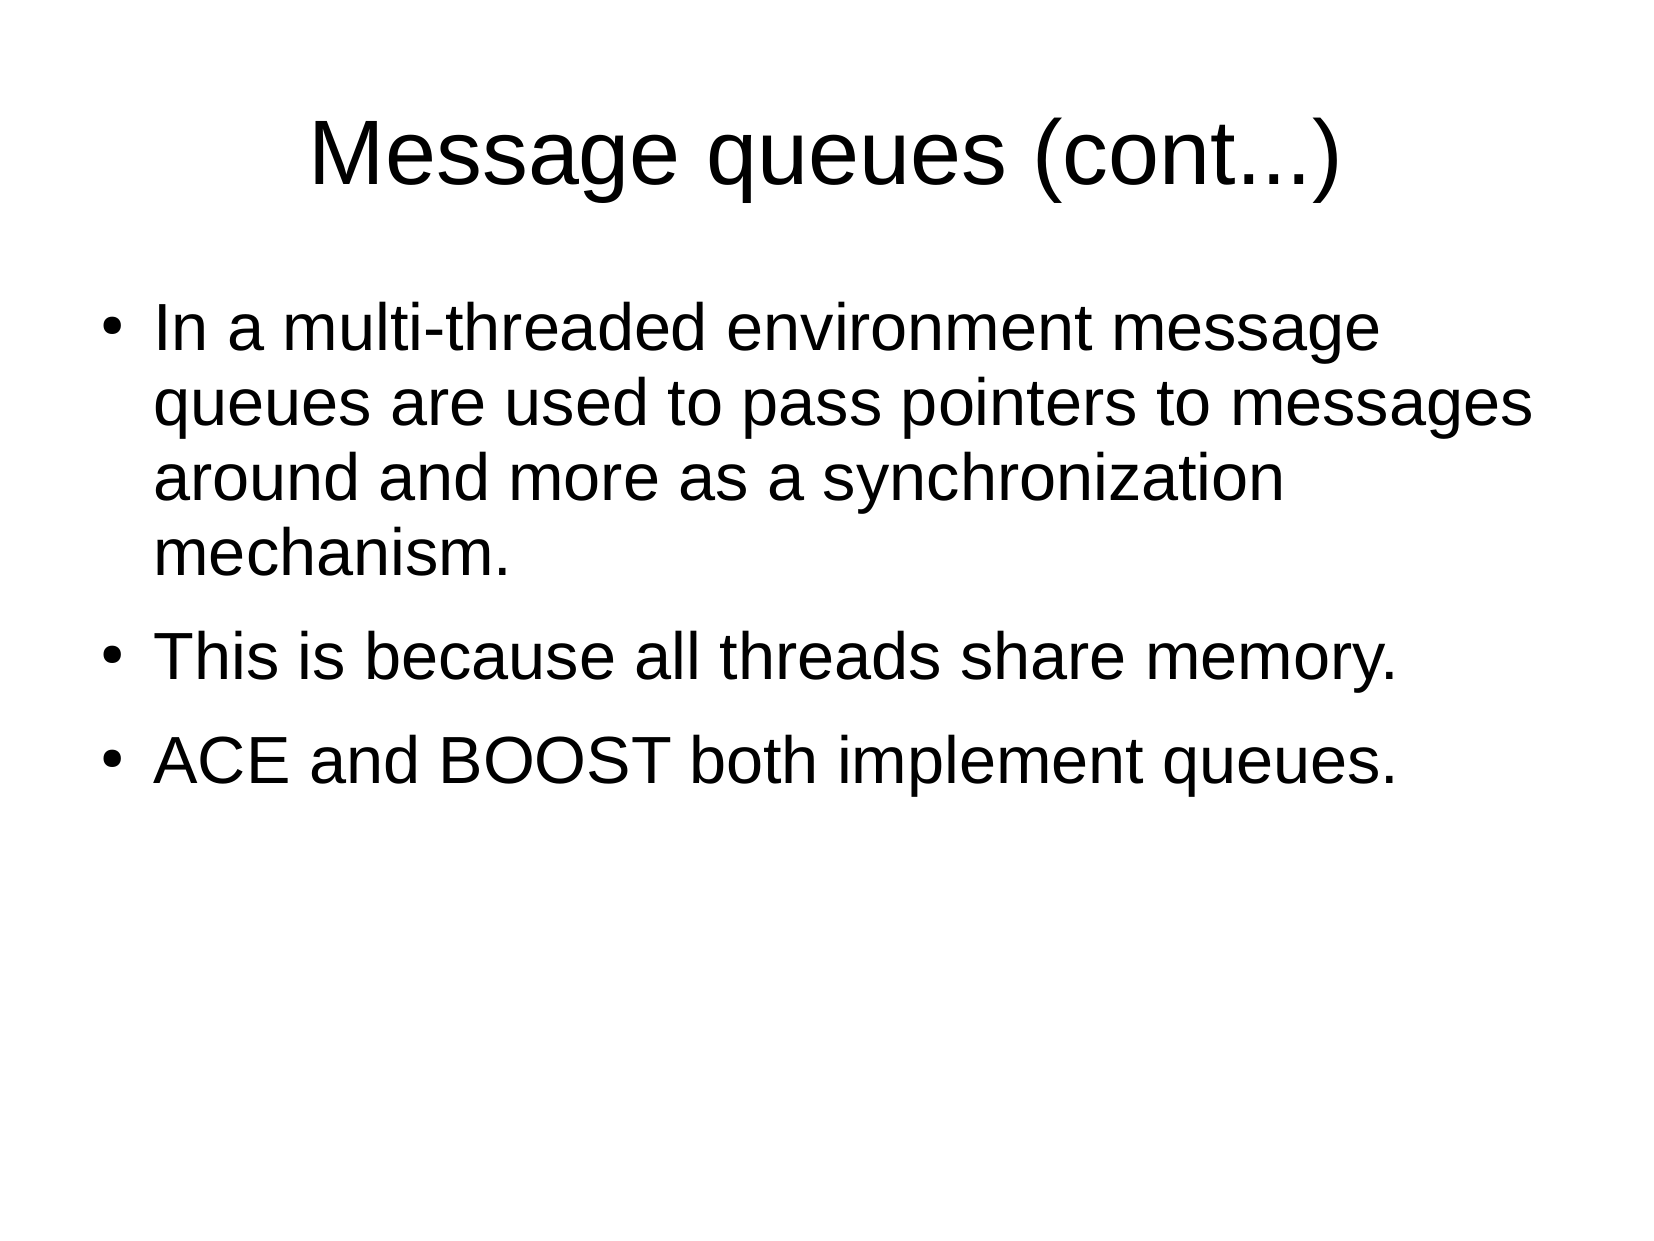

# Message queues (cont...)
In a multi-threaded environment message queues are used to pass pointers to messages around and more as a synchronization mechanism.
This is because all threads share memory.
ACE and BOOST both implement queues.